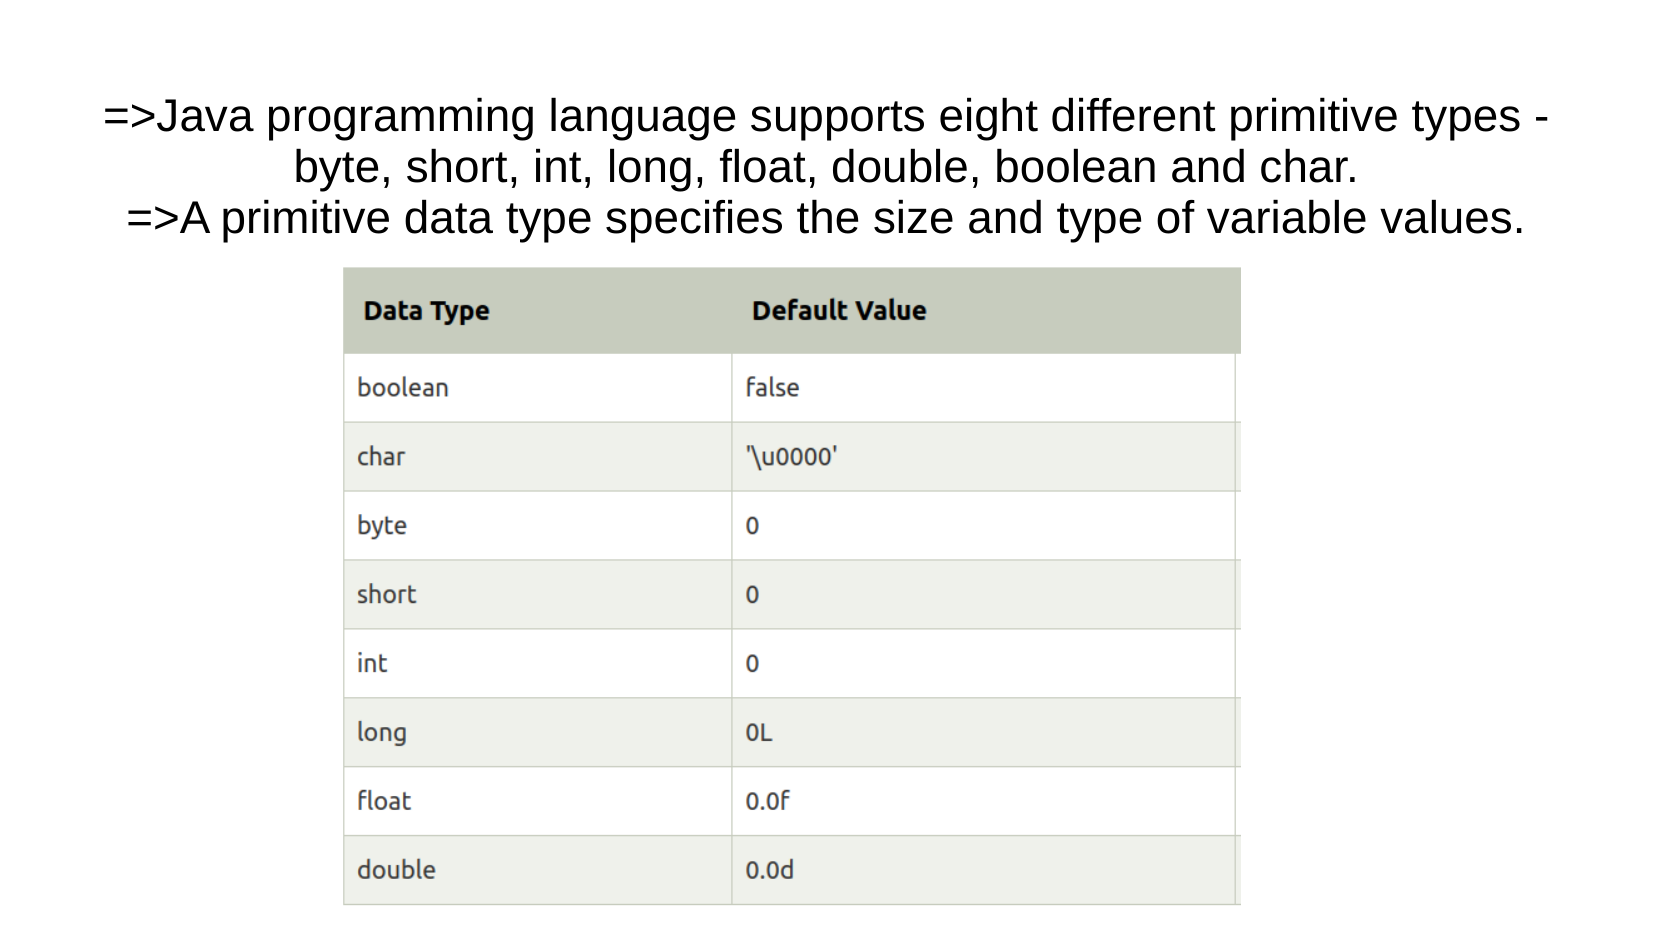

# =>Java programming language supports eight different primitive types - byte, short, int, long, float, double, boolean and char.
=>A primitive data type specifies the size and type of variable values.